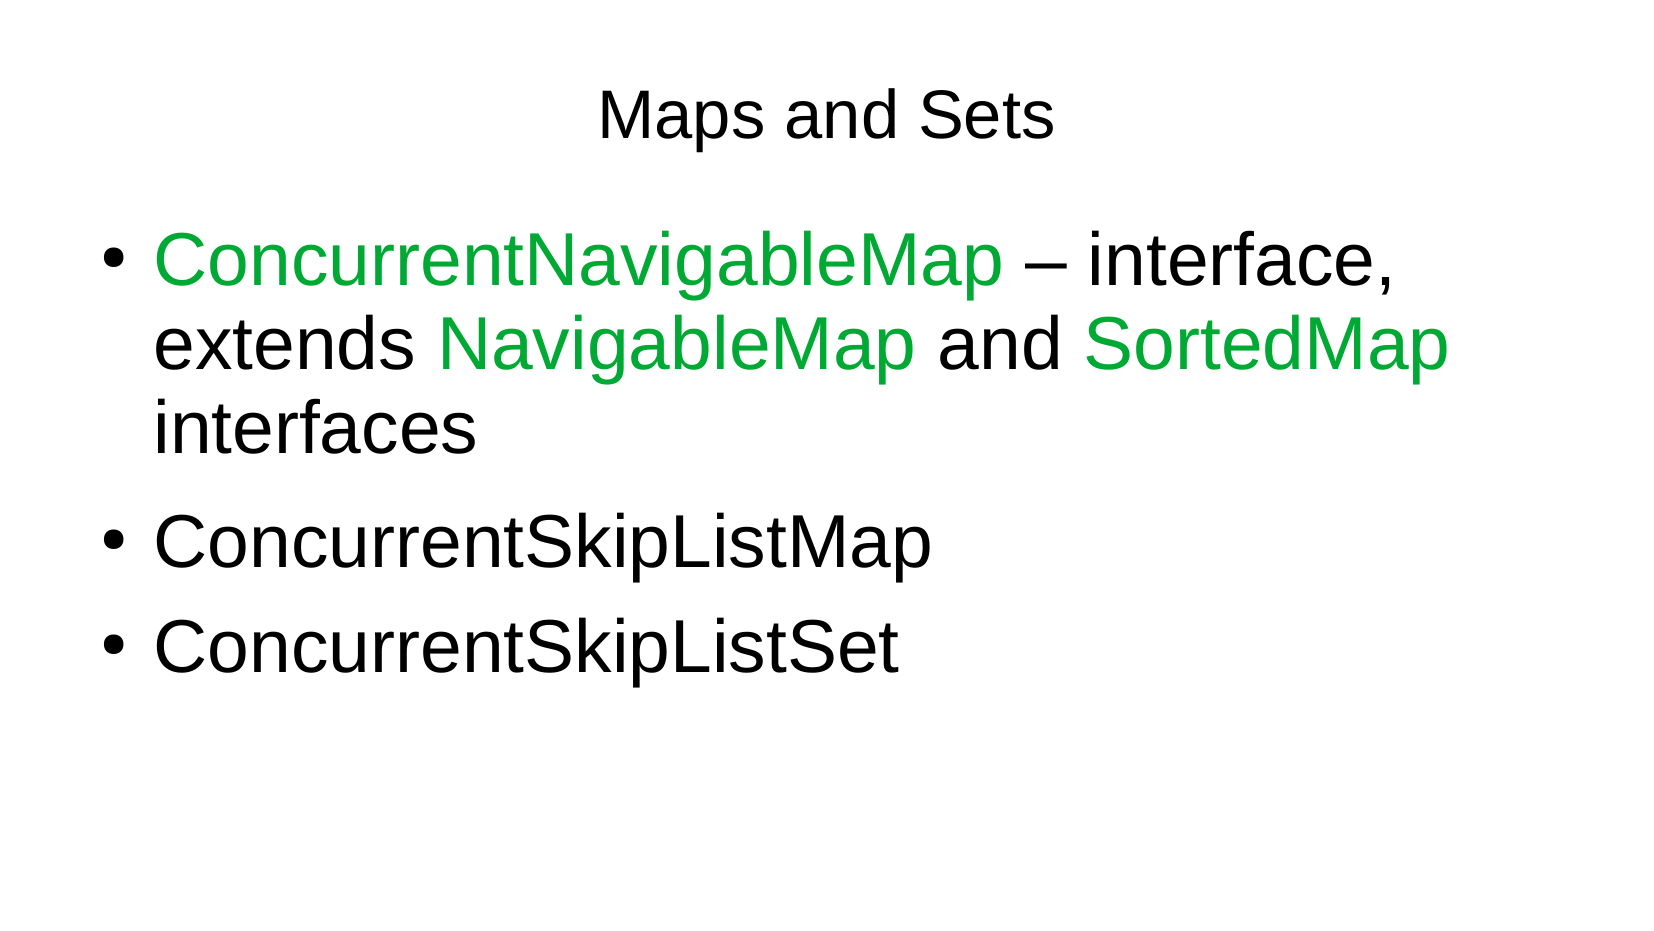

# Maps and Sets
ConcurrentNavigableMap – interface, extends NavigableMap and SortedMap interfaces
ConcurrentSkipListMap
ConcurrentSkipListSet